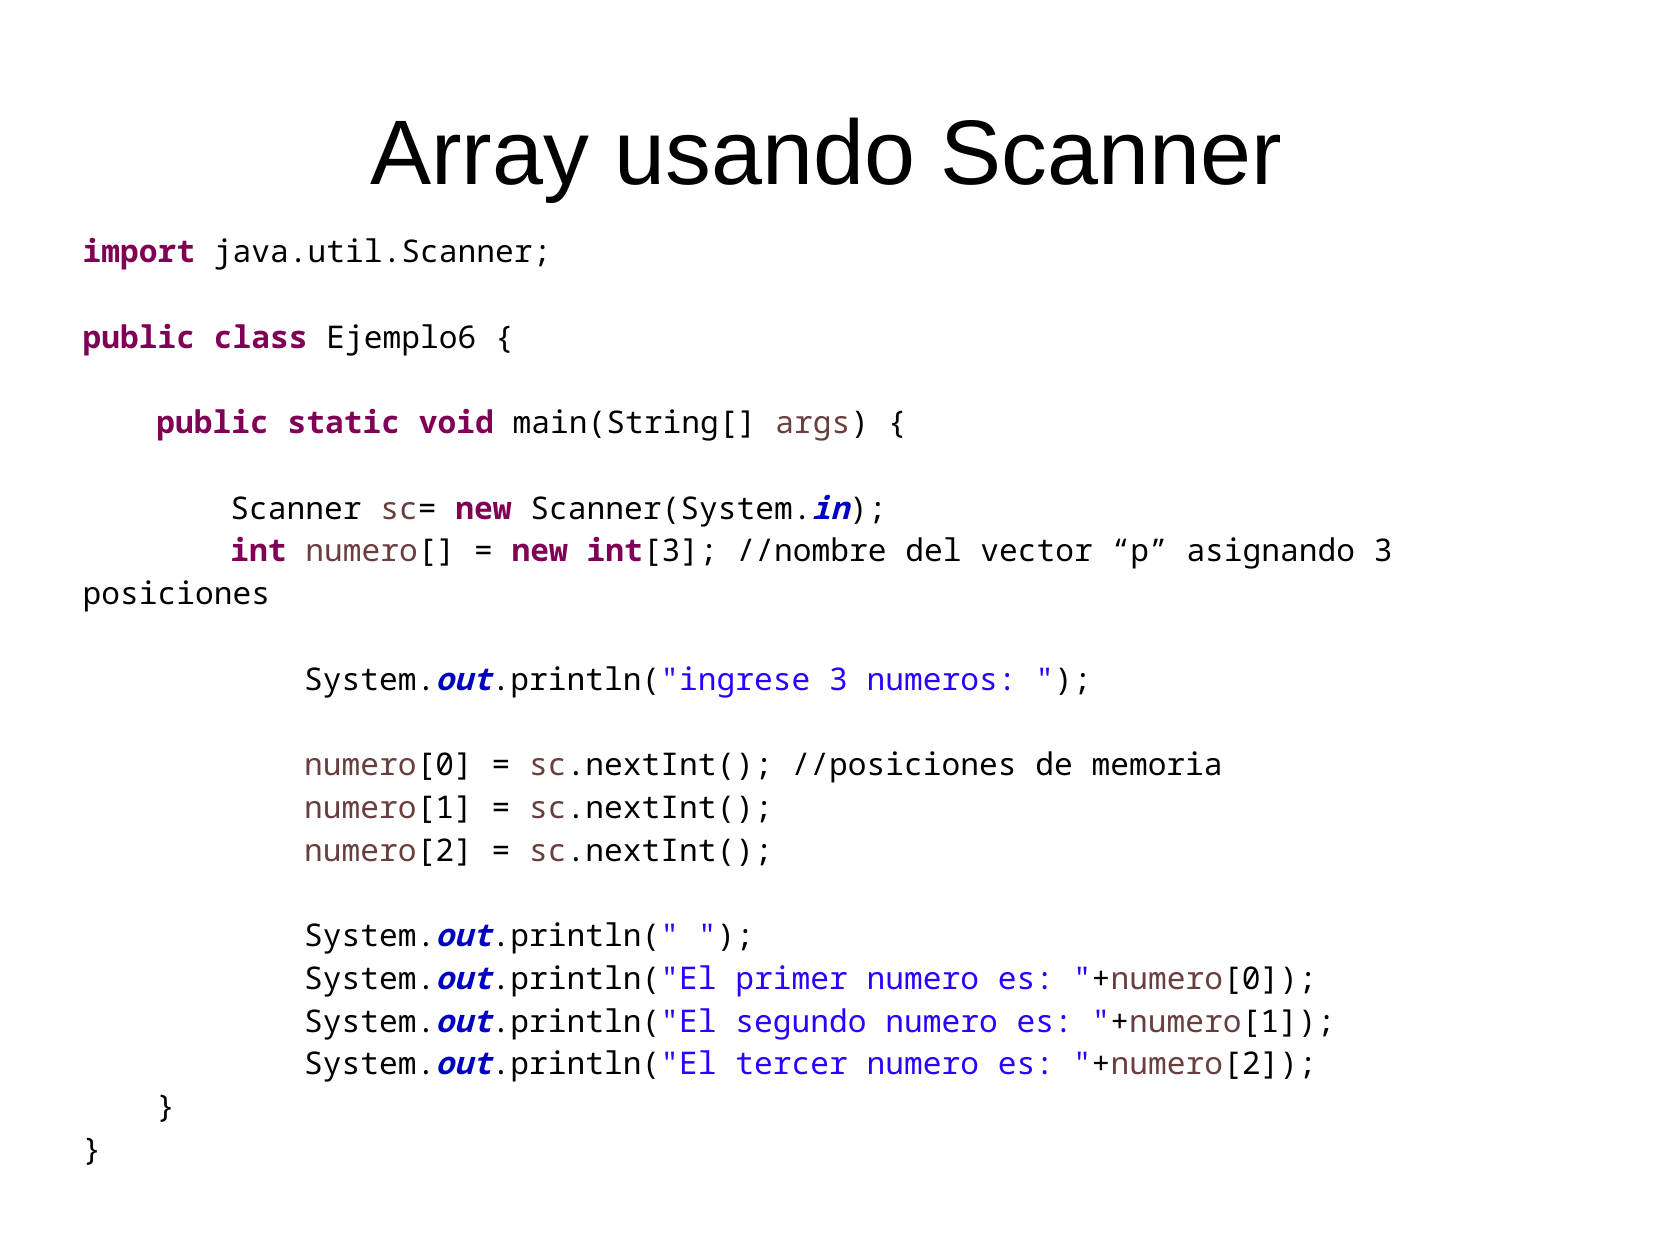

# Array usando Scanner
import java.util.Scanner;
public class Ejemplo6 {
	public static void main(String[] args) {
		Scanner sc= new Scanner(System.in);
		int numero[] = new int[3]; //nombre del vector “p” asignando 3 posiciones
			System.out.println("ingrese 3 numeros: ");
			numero[0] = sc.nextInt(); //posiciones de memoria
			numero[1] = sc.nextInt();
			numero[2] = sc.nextInt();
			System.out.println(" ");
			System.out.println("El primer numero es: "+numero[0]);
			System.out.println("El segundo numero es: "+numero[1]);
			System.out.println("El tercer numero es: "+numero[2]);
	}
}